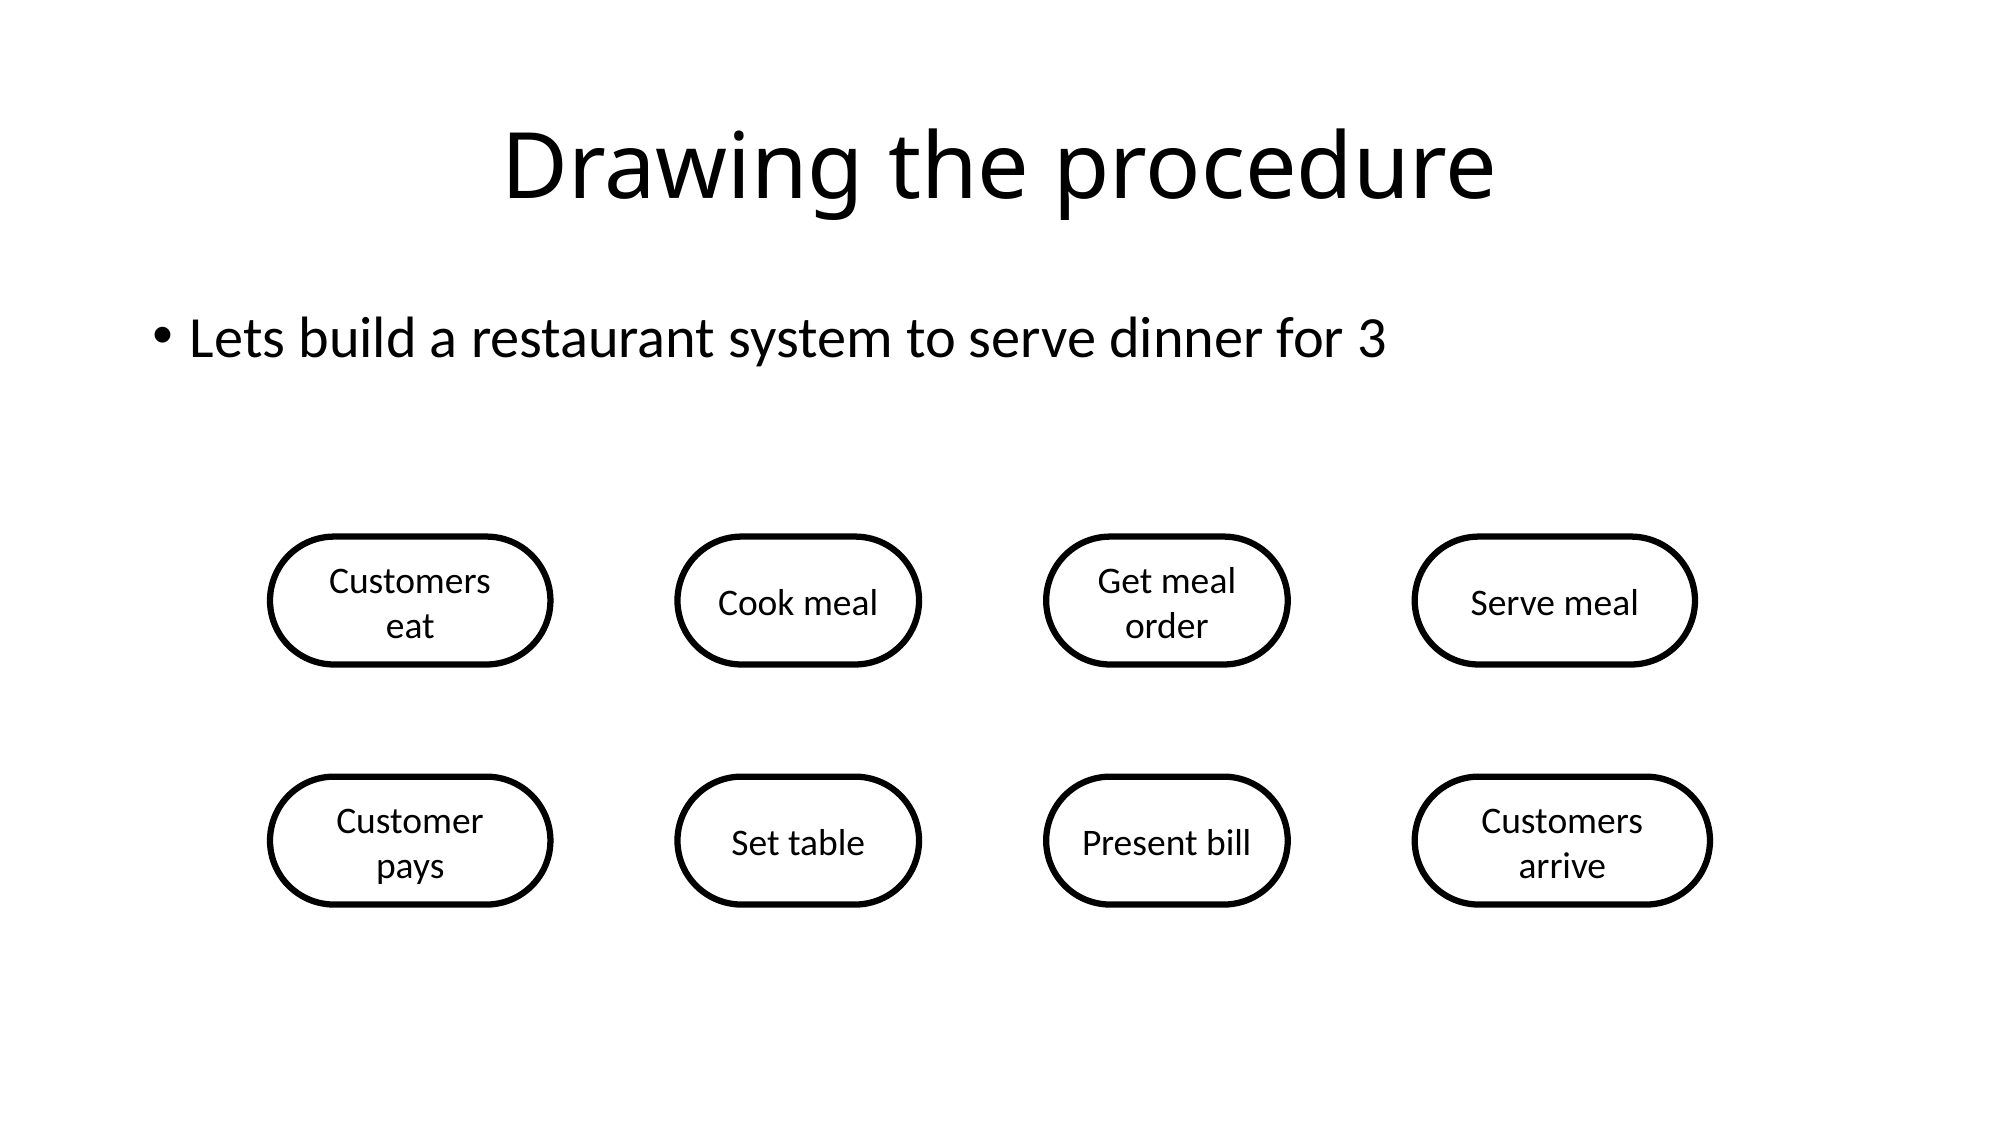

Drawing the procedure
# Lets build a restaurant system to serve dinner for 3
Customers eat
Cook meal
Get meal order
Serve meal
Customer pays
Set table
Present bill
Customers arrive